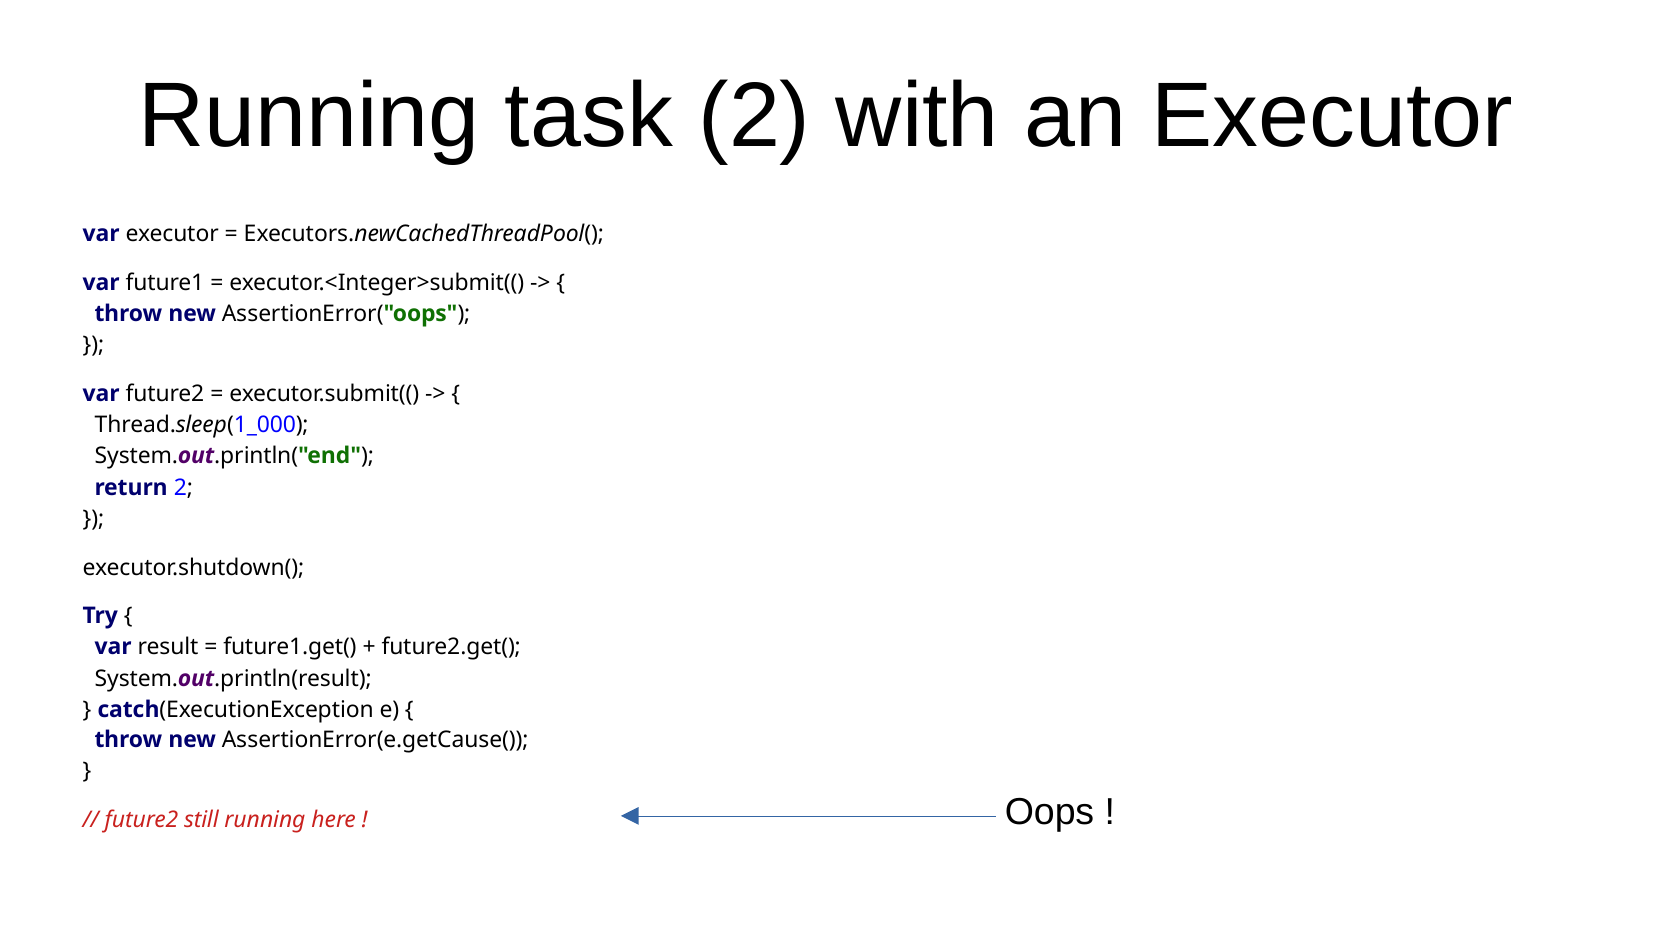

# Running task (2) with an Executor
var executor = Executors.newCachedThreadPool();
var future1 = executor.<Integer>submit(() -> {
 throw new AssertionError("oops");
});
var future2 = executor.submit(() -> {
 Thread.sleep(1_000);
 System.out.println("end");
 return 2;
});
executor.shutdown();
Try {
 var result = future1.get() + future2.get();
 System.out.println(result);
} catch(ExecutionException e) {
 throw new AssertionError(e.getCause());
}
// future2 still running here !
Oops !